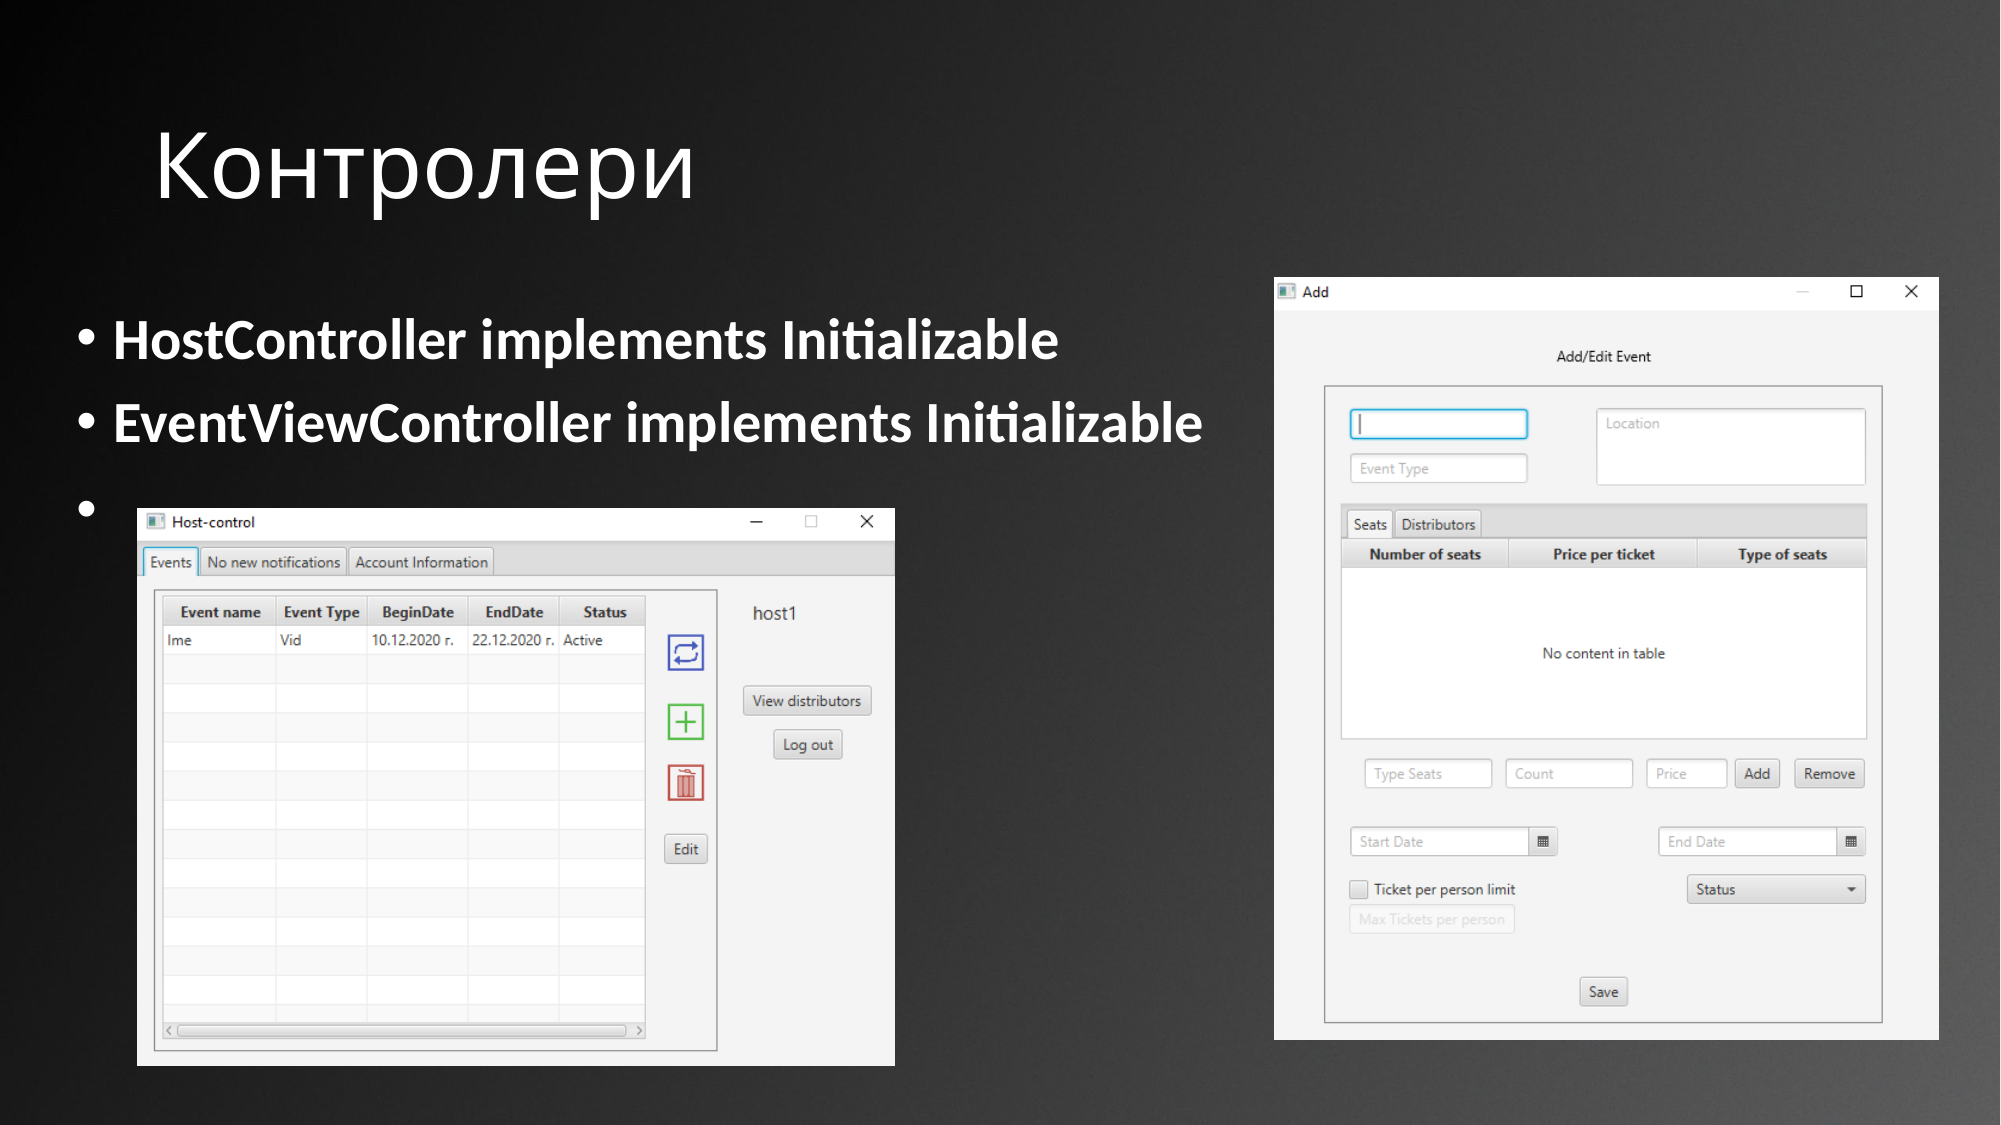

# Контролери
HostController implements Initializable
EventViewController implements Initializable